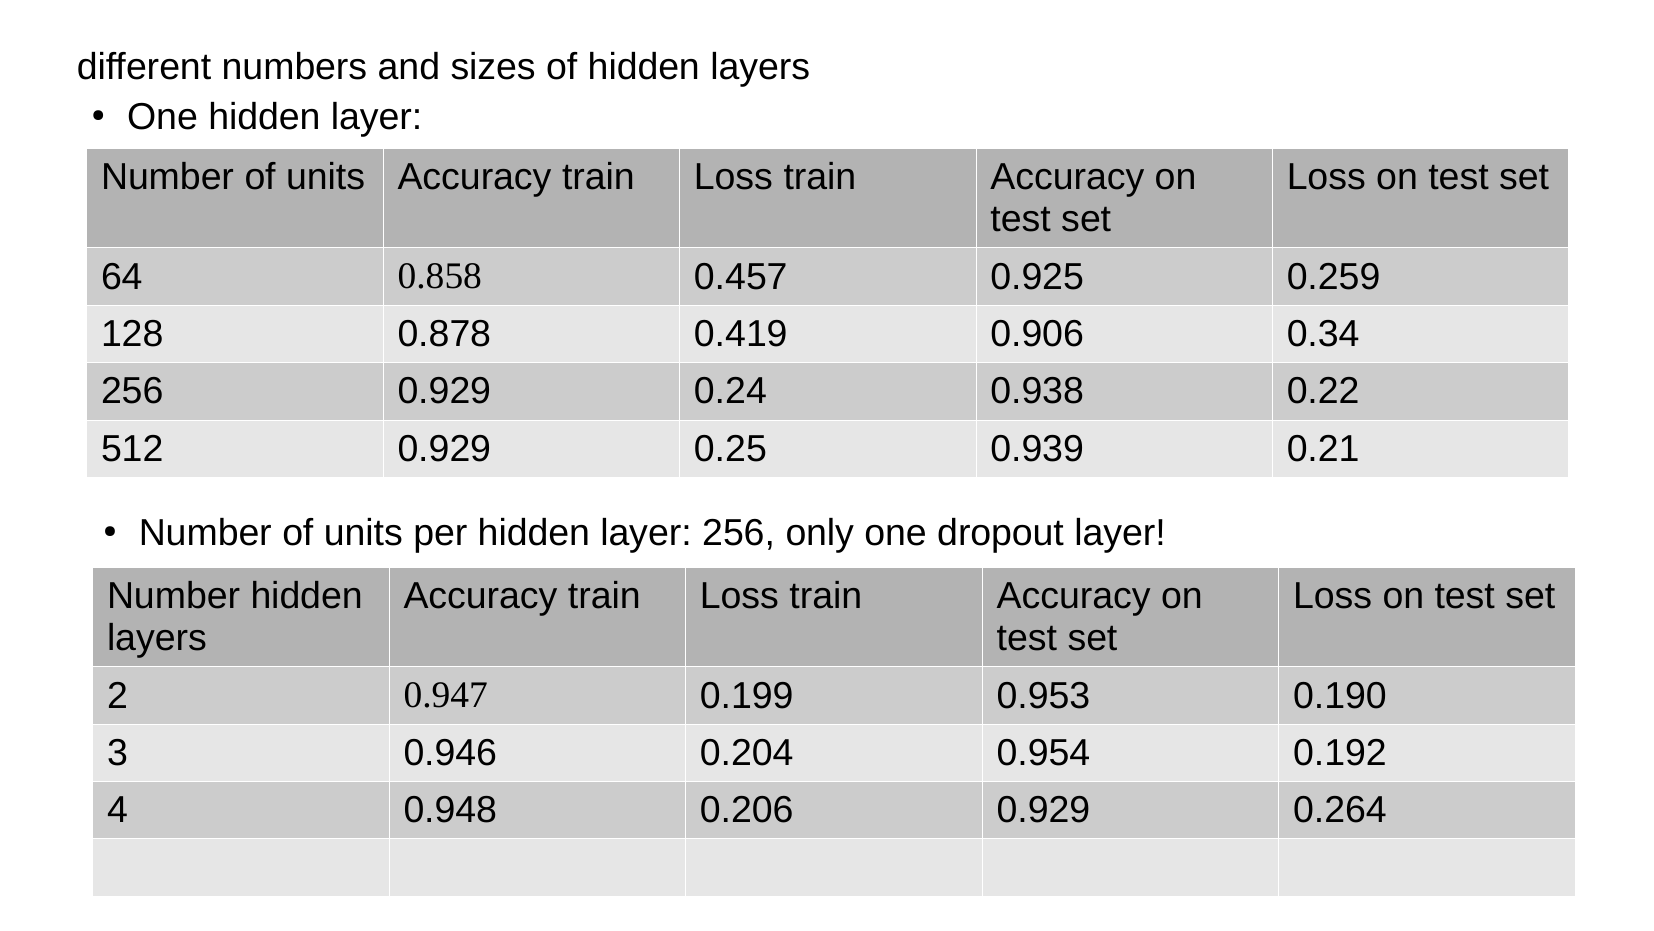

# different numbers and sizes of hidden layers
One hidden layer:
| Number of units | Accuracy train | Loss train | Accuracy on test set | Loss on test set |
| --- | --- | --- | --- | --- |
| 64 | 0.858 | 0.457 | 0.925 | 0.259 |
| 128 | 0.878 | 0.419 | 0.906 | 0.34 |
| 256 | 0.929 | 0.24 | 0.938 | 0.22 |
| 512 | 0.929 | 0.25 | 0.939 | 0.21 |
Number of units per hidden layer: 256, only one dropout layer!
| Number hidden layers | Accuracy train | Loss train | Accuracy on test set | Loss on test set |
| --- | --- | --- | --- | --- |
| 2 | 0.947 | 0.199 | 0.953 | 0.190 |
| 3 | 0.946 | 0.204 | 0.954 | 0.192 |
| 4 | 0.948 | 0.206 | 0.929 | 0.264 |
| | | | | |